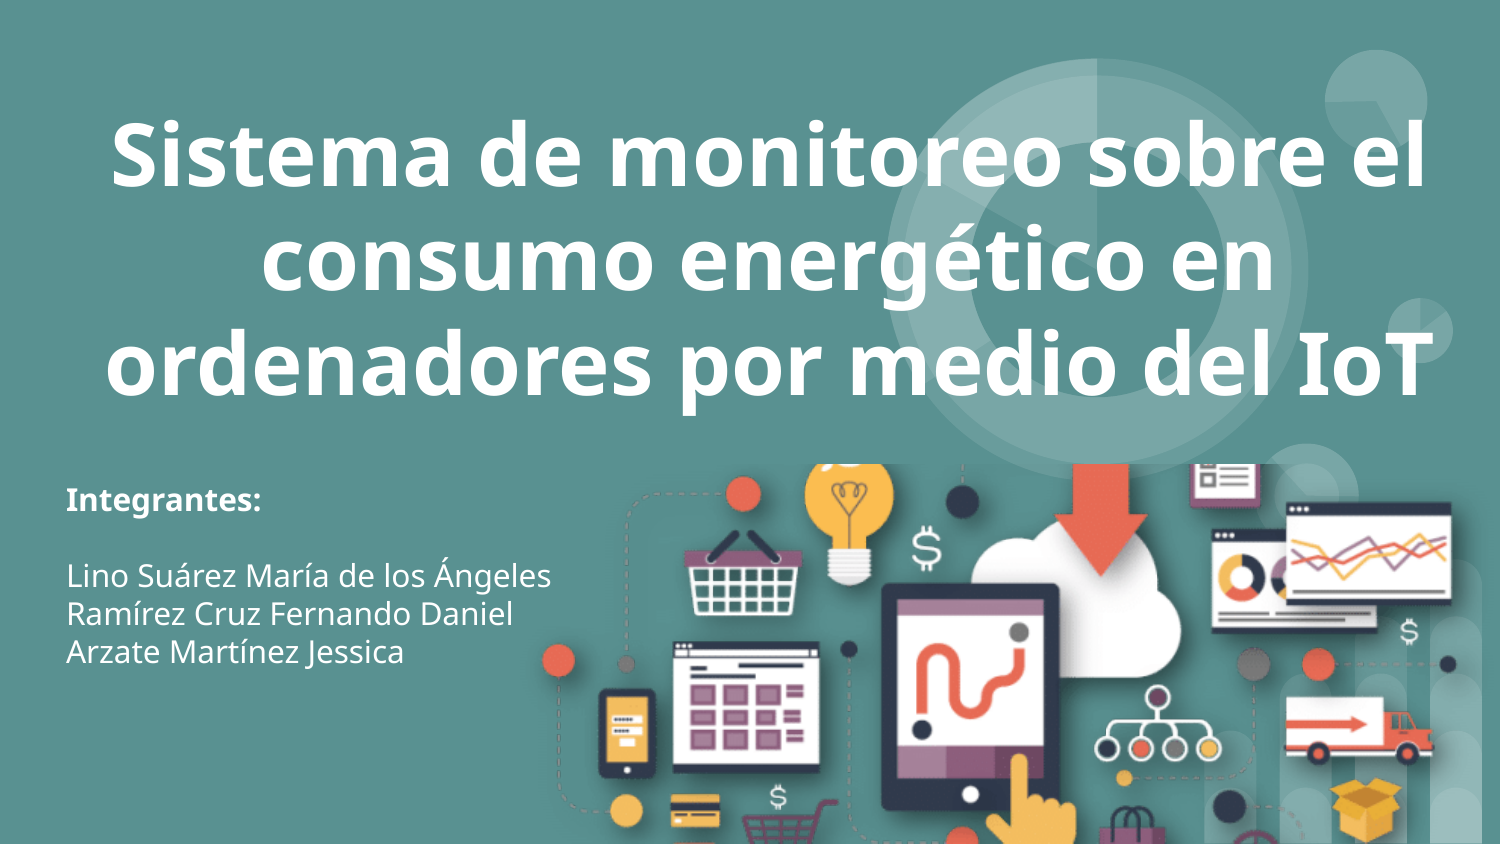

# Sistema de monitoreo sobre el consumo energético en ordenadores por medio del IoT
Integrantes:
Lino Suárez María de los Ángeles
Ramírez Cruz Fernando Daniel
Arzate Martínez Jessica